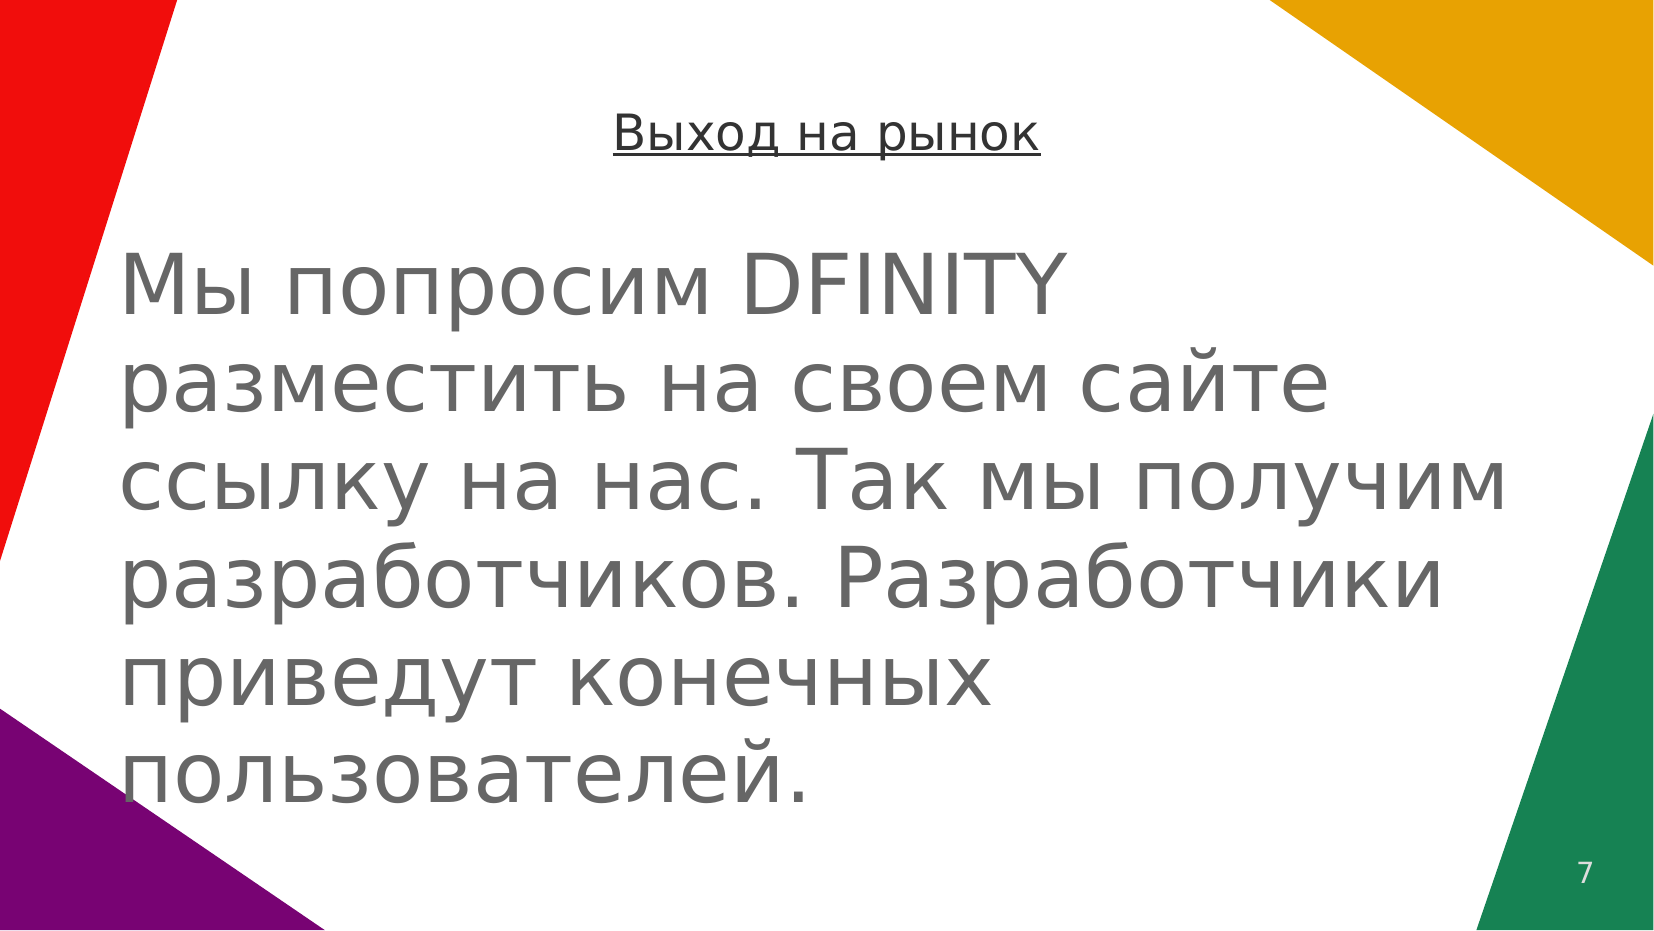

# Выход на рынок
Мы попросим DFINITY разместить на своем сайте ссылку на нас. Так мы получим разработчиков. Разработчики приведут конечных пользователей.
7